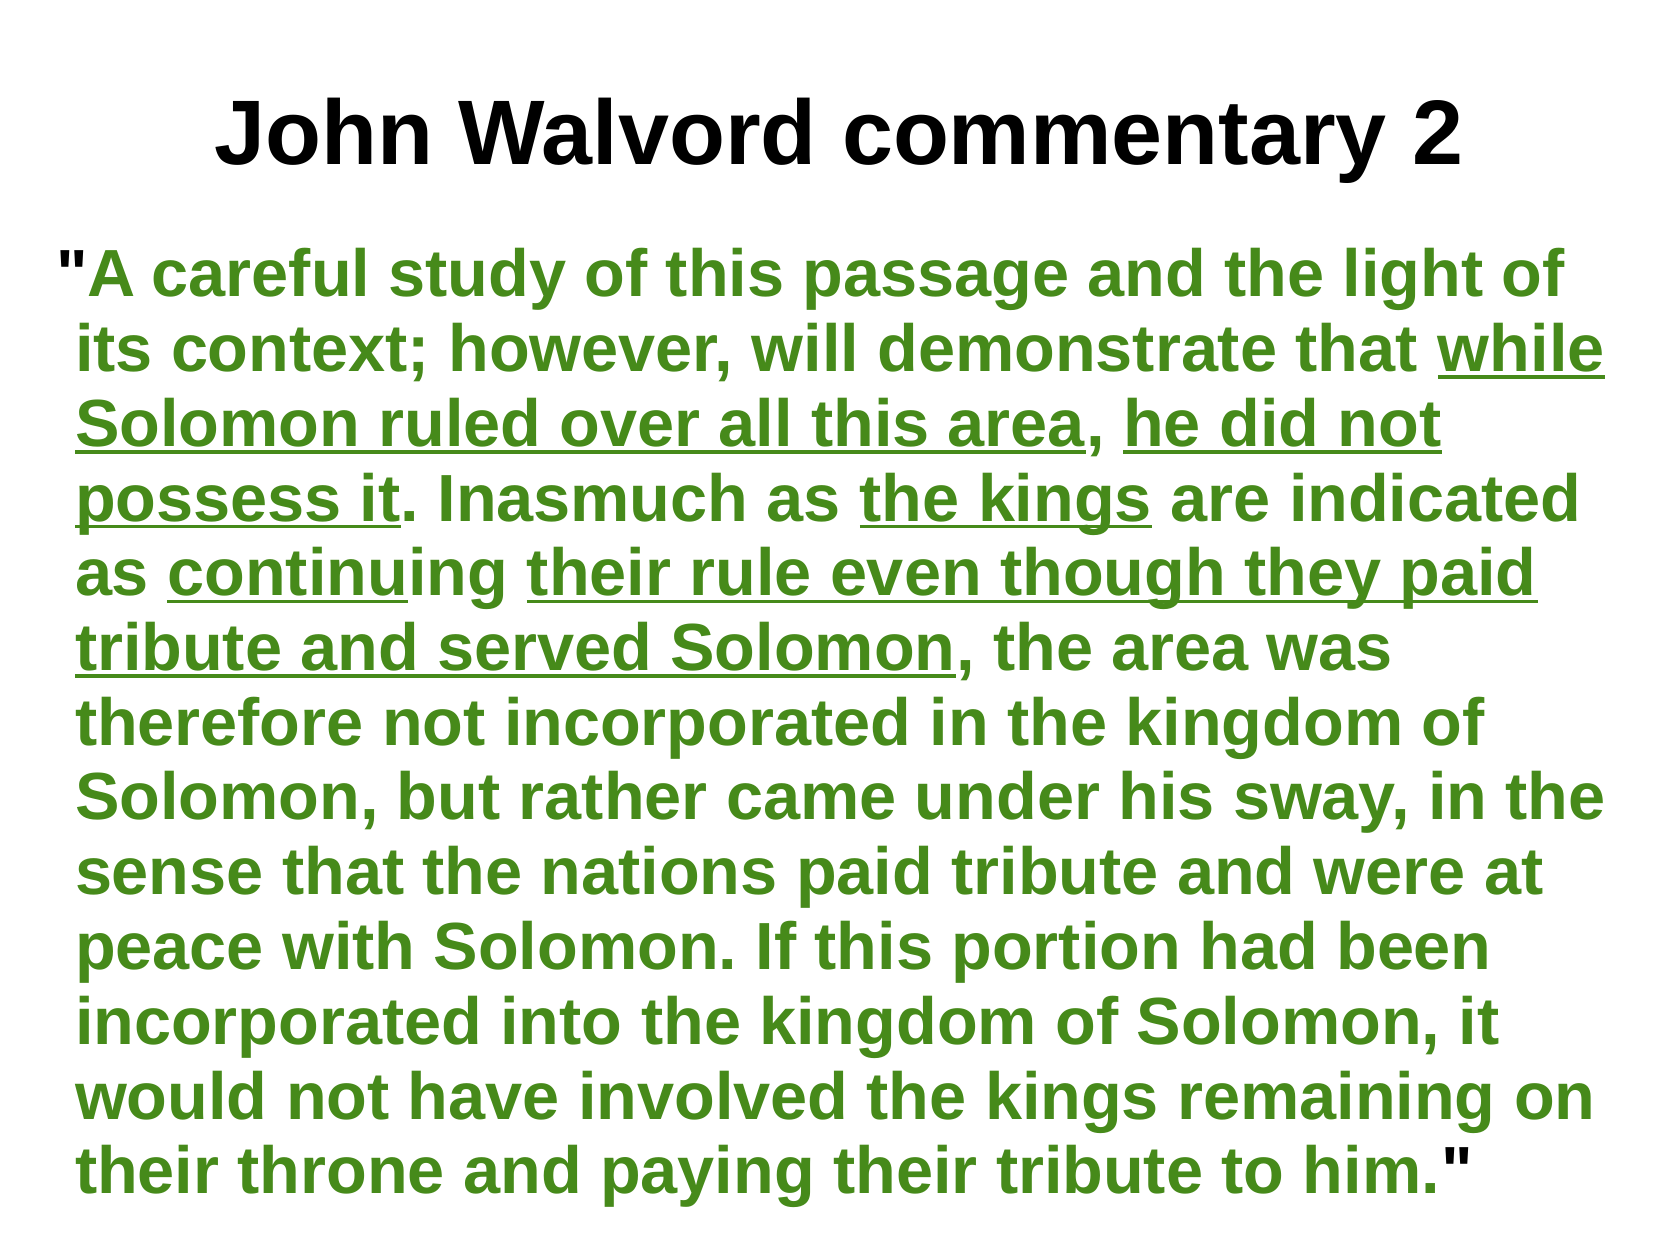

# John Walvord commentary 2
 "A careful study of this passage and the light of its context; however, will demonstrate that while Solomon ruled over all this area, he did not possess it. Inasmuch as the kings are indicated as continuing their rule even though they paid tribute and served Solomon, the area was therefore not incorporated in the kingdom of Solomon, but rather came under his sway, in the sense that the nations paid tribute and were at peace with Solomon. If this portion had been incorporated into the kingdom of Solomon, it would not have involved the kings remaining on their throne and paying their tribute to him."